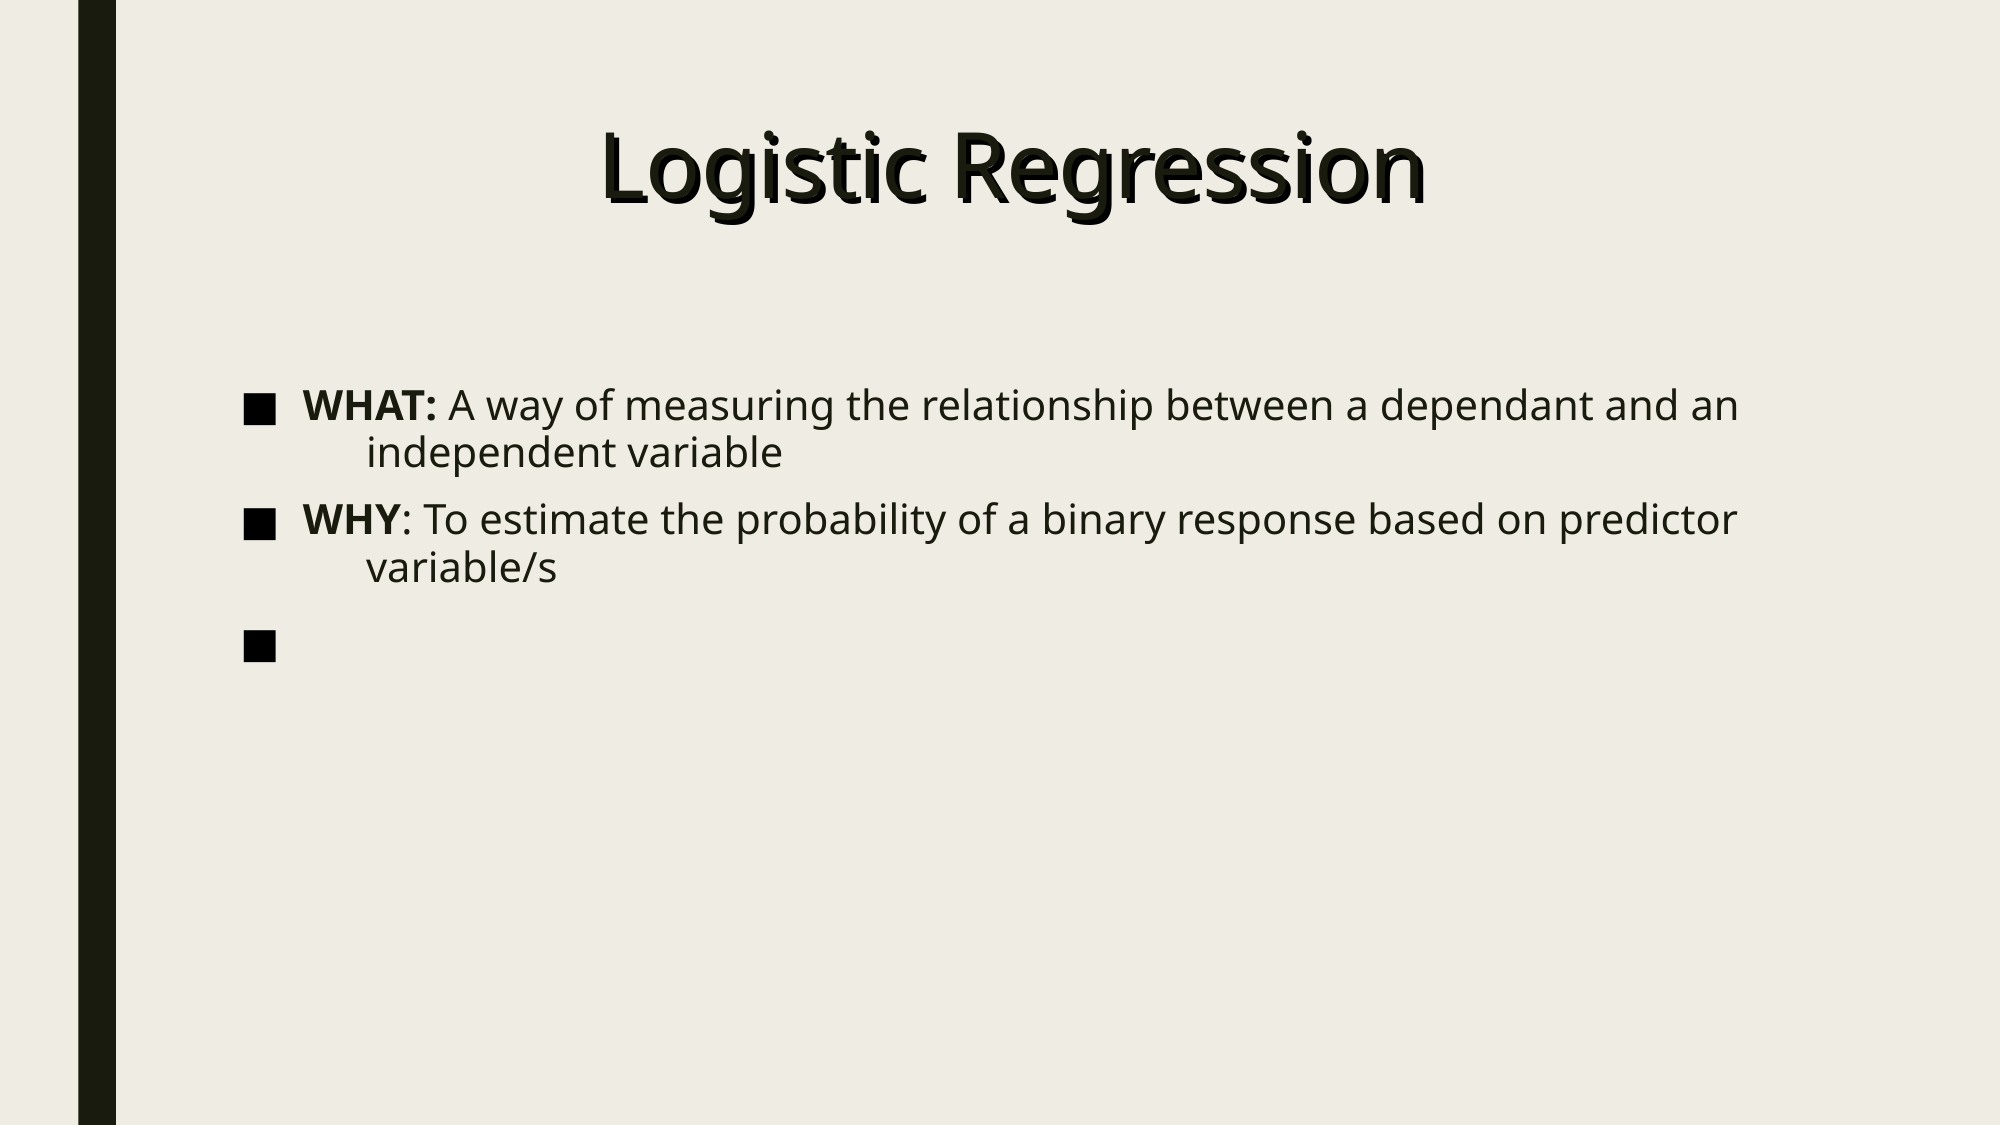

# Logistic Regression
WHAT: A way of measuring the relationship between a dependant and an independent variable
WHY: To estimate the probability of a binary response based on predictor variable/s